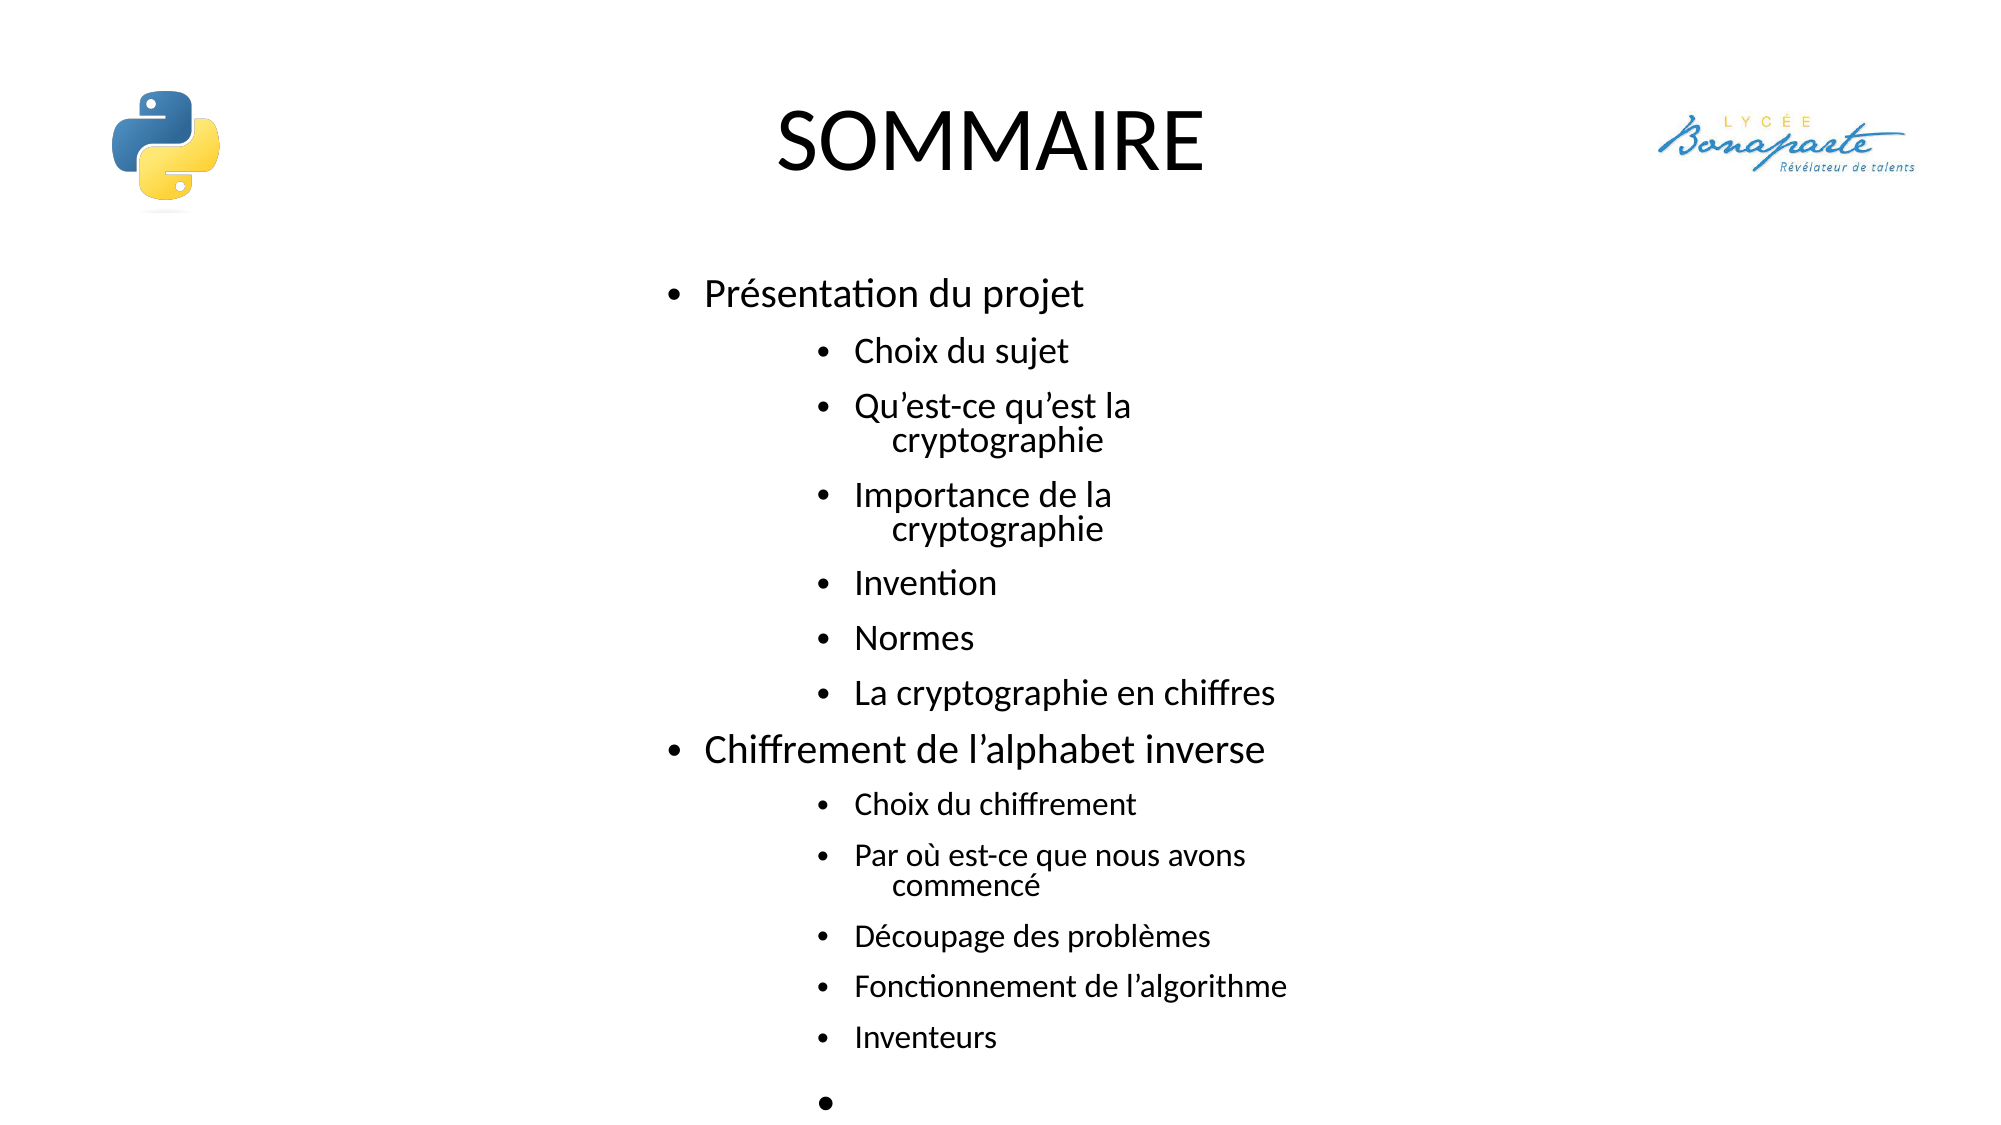

SOMMAIRE
Présentation du projet
Choix du sujet
Qu’est-ce qu’est la cryptographie
Importance de la cryptographie
Invention
Normes
La cryptographie en chiffres
Chiffrement de l’alphabet inverse
Choix du chiffrement
Par où est-ce que nous avons commencé
Découpage des problèmes
Fonctionnement de l’algorithme
Inventeurs